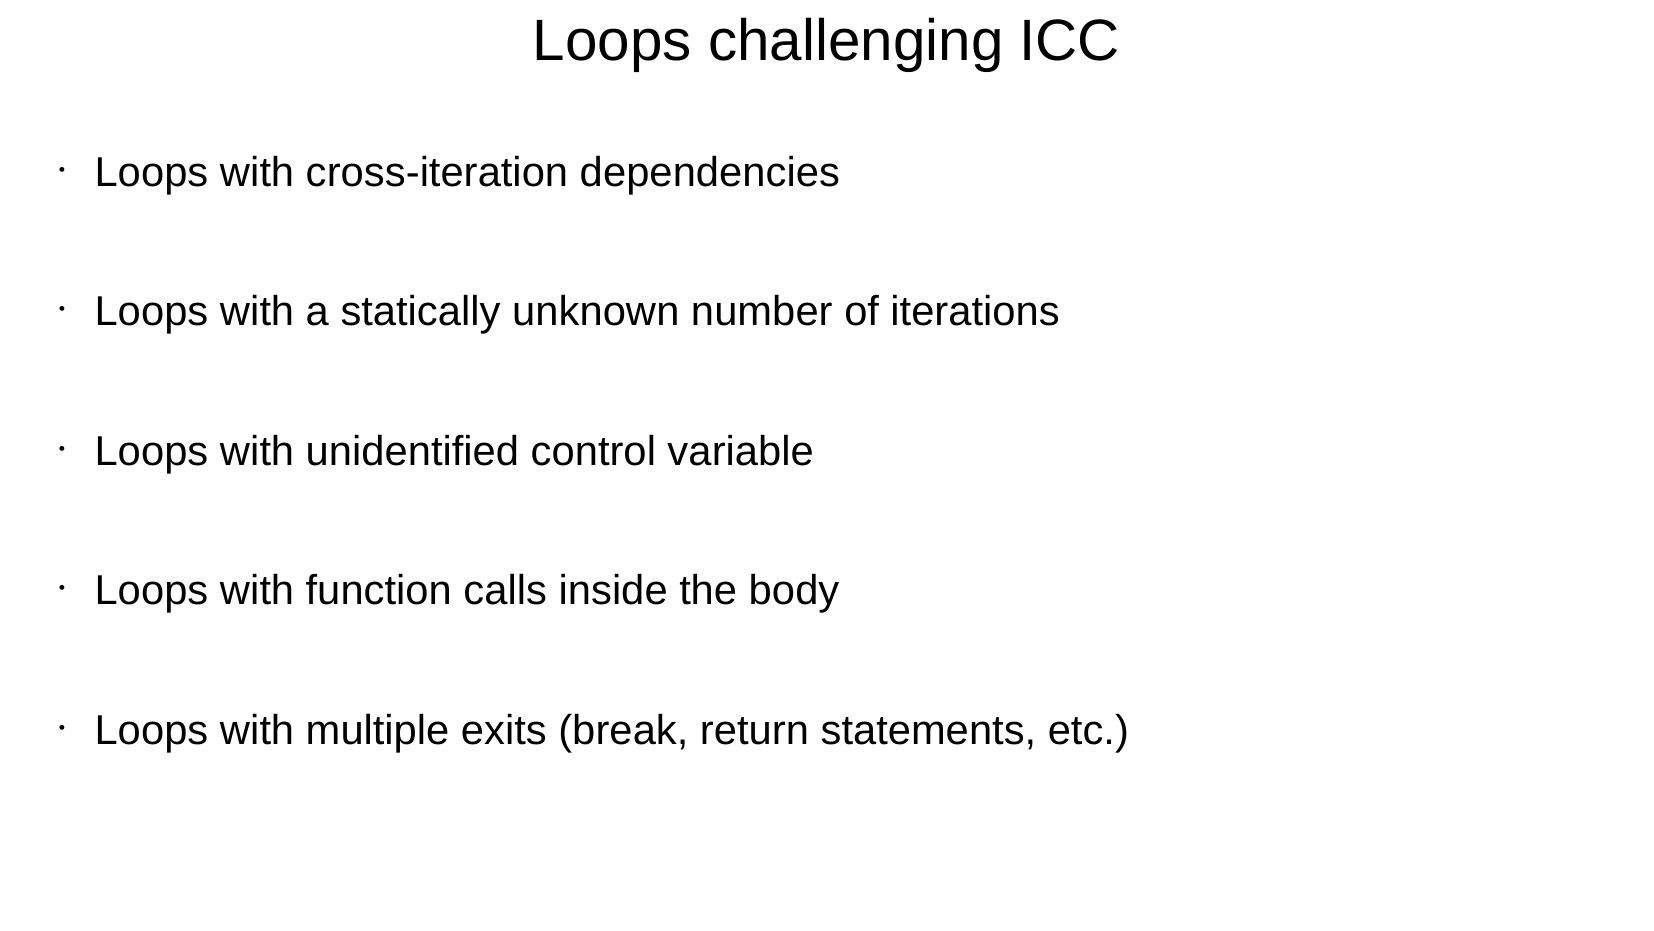

# Loops challenging ICC
Loops with cross-iteration dependencies
Loops with a statically unknown number of iterations
Loops with unidentified control variable
Loops with function calls inside the body
Loops with multiple exits (break, return statements, etc.)